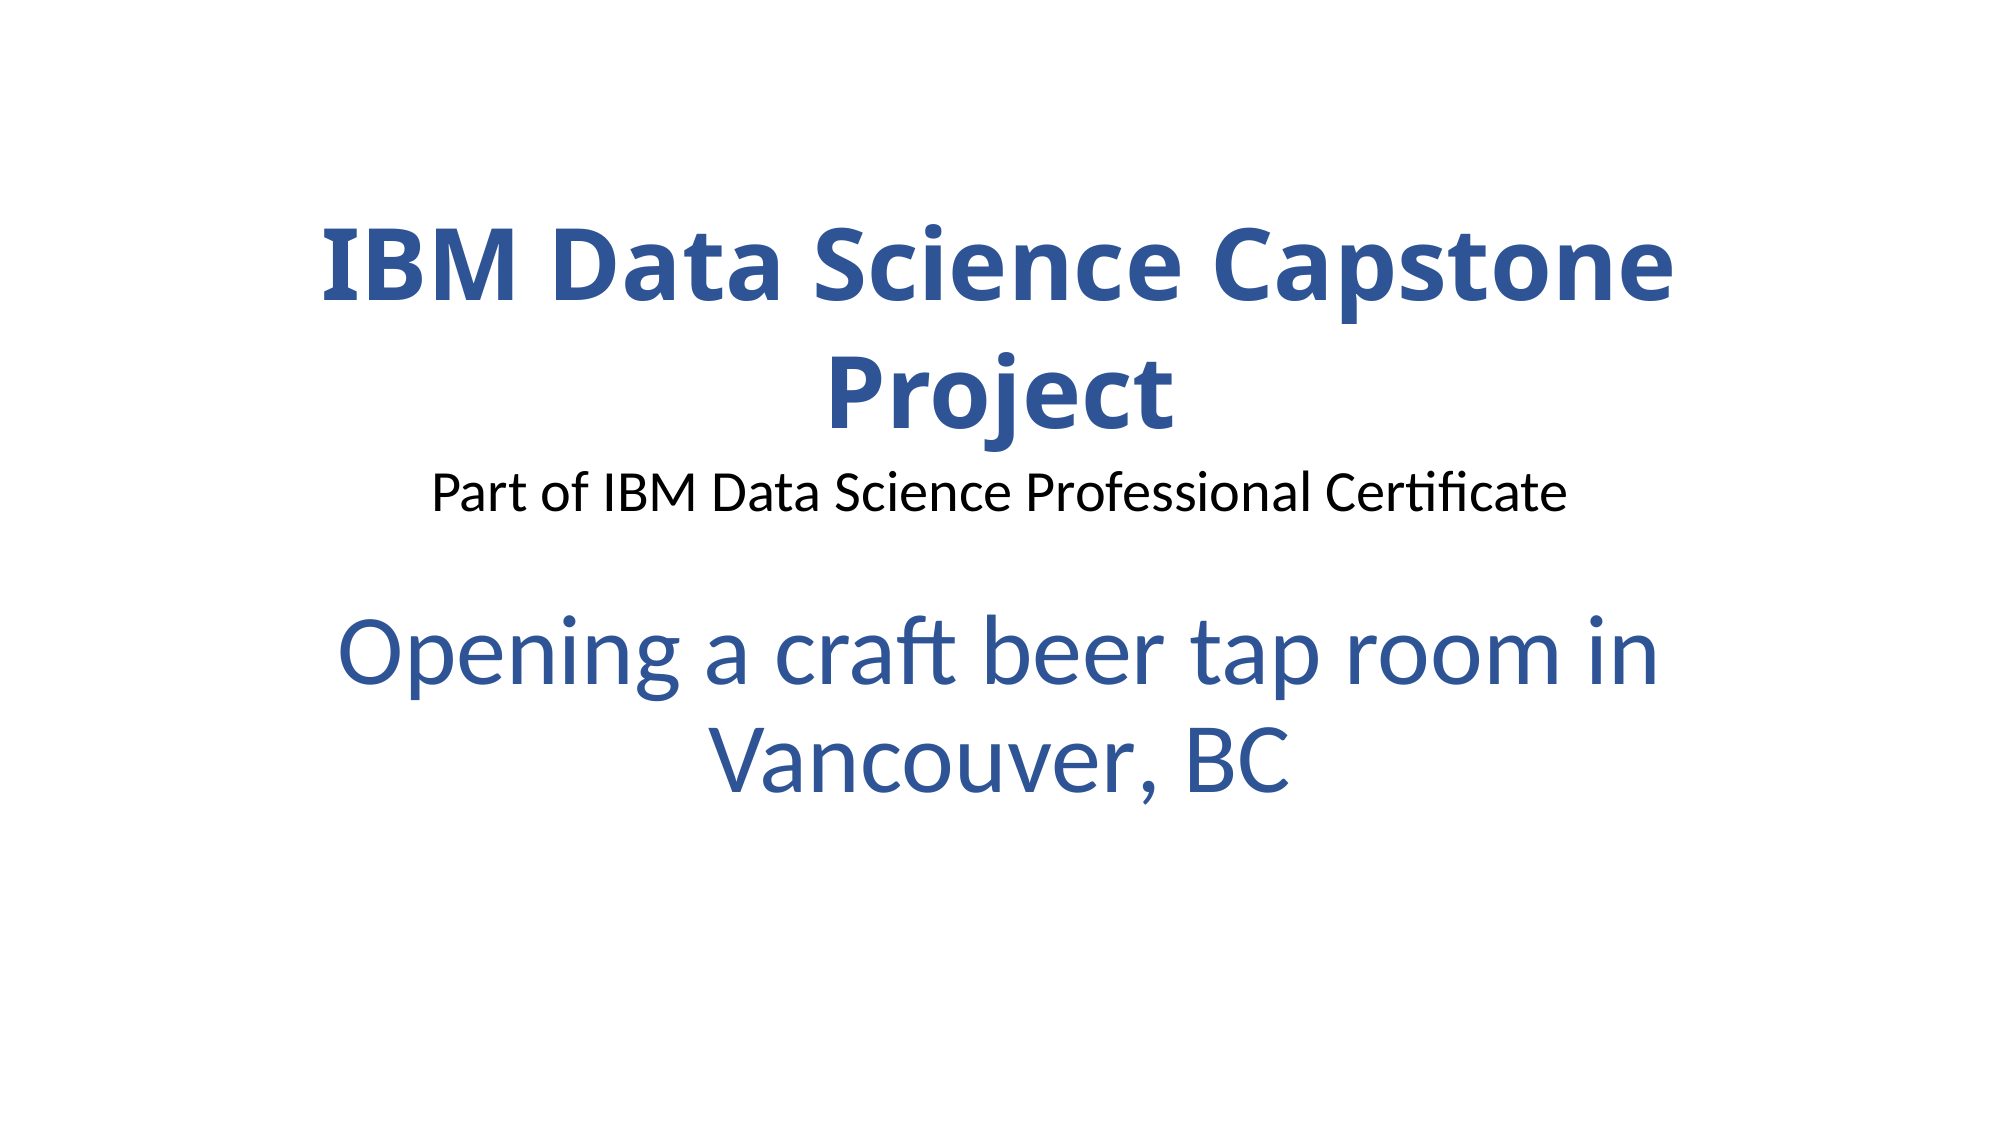

# IBM Data Science Capstone Project Part of IBM Data Science Professional Certificate
Opening a craft beer tap room in Vancouver, BC